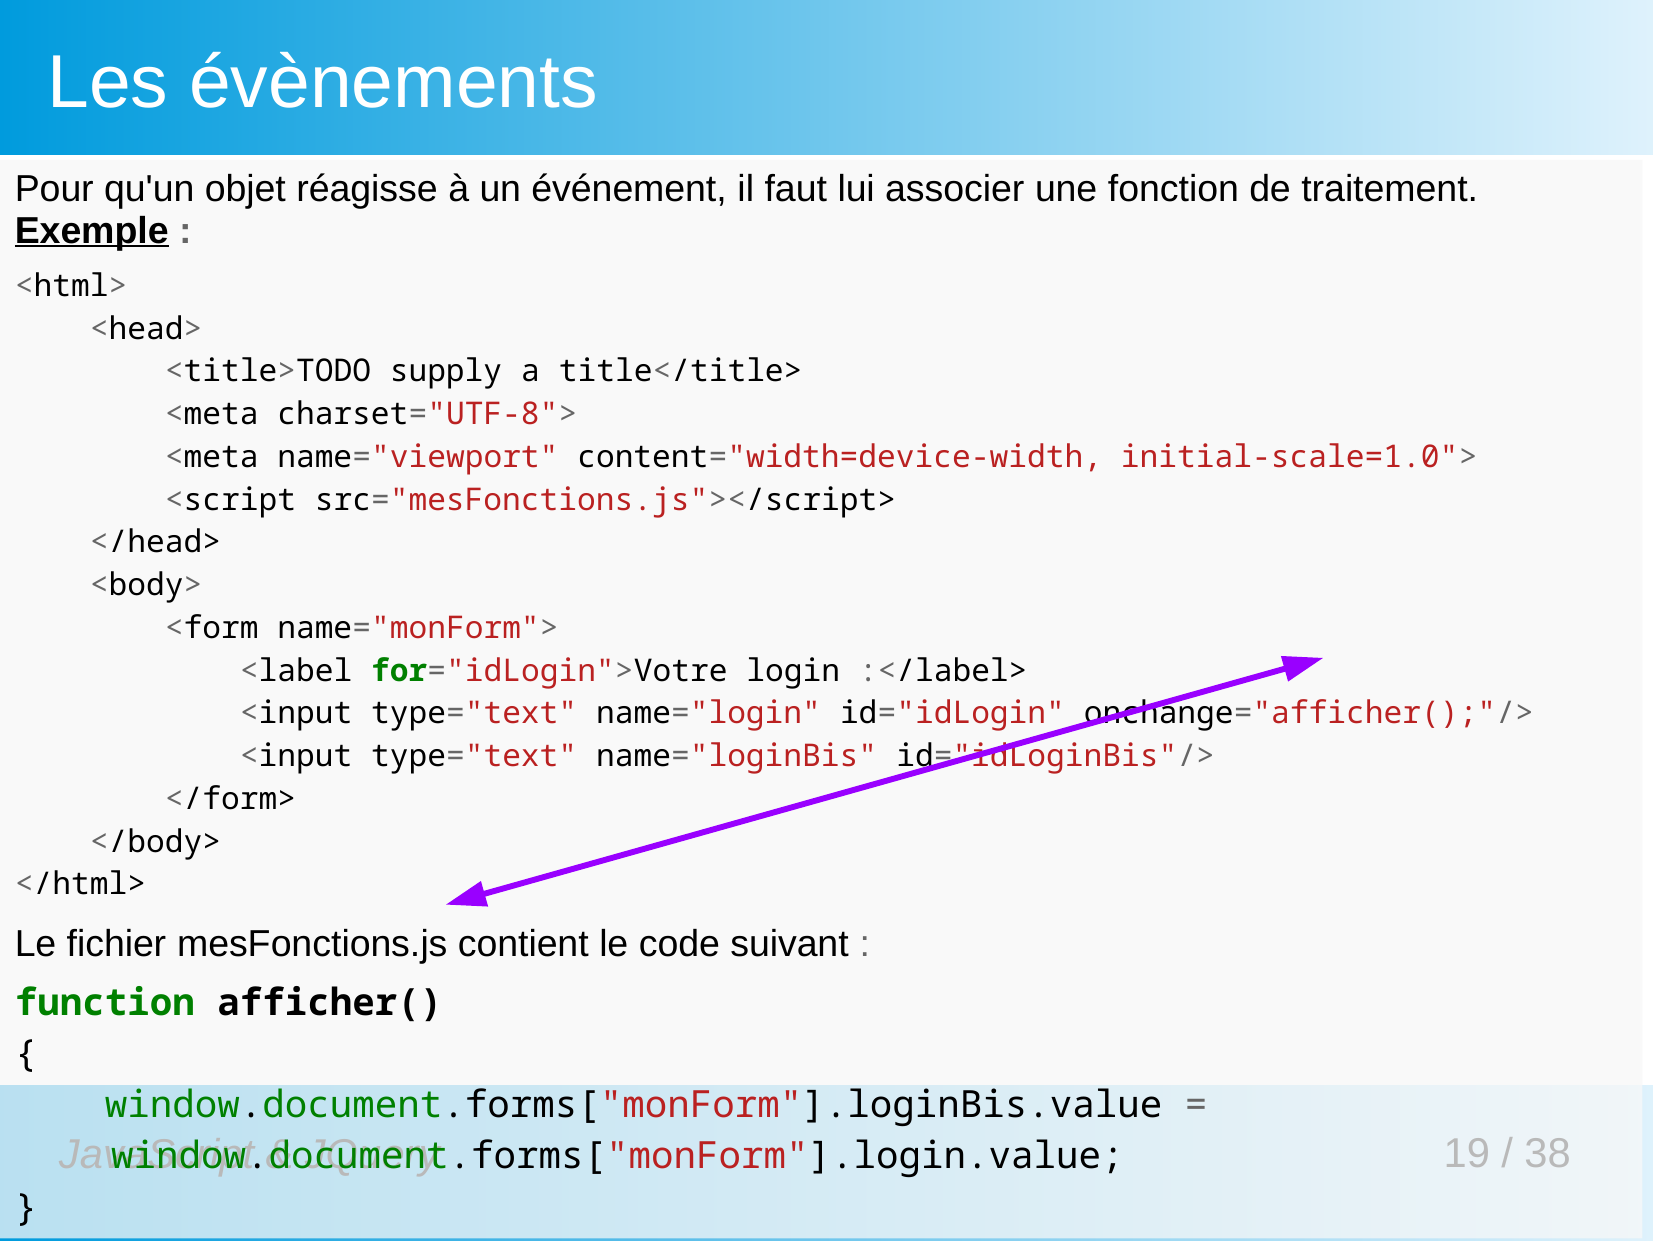

# Les évènements
Pour qu'un objet réagisse à un événement, il faut lui associer une fonction de traitement. Exemple :
<html>
 <head>
 <title>TODO supply a title</title>
 <meta charset="UTF-8">
 <meta name="viewport" content="width=device-width, initial-scale=1.0">
 <script src="mesFonctions.js"></script>
 </head>
 <body>
 <form name="monForm">
 <label for="idLogin">Votre login :</label>
 <input type="text" name="login" id="idLogin" onchange="afficher();"/>
 <input type="text" name="loginBis" id="idLoginBis"/>
 </form>
 </body>
</html>
Le fichier mesFonctions.js contient le code suivant :
function afficher()
{
 window.document.forms["monForm"].loginBis.value =
 	 window.document.forms["monForm"].login.value;
}